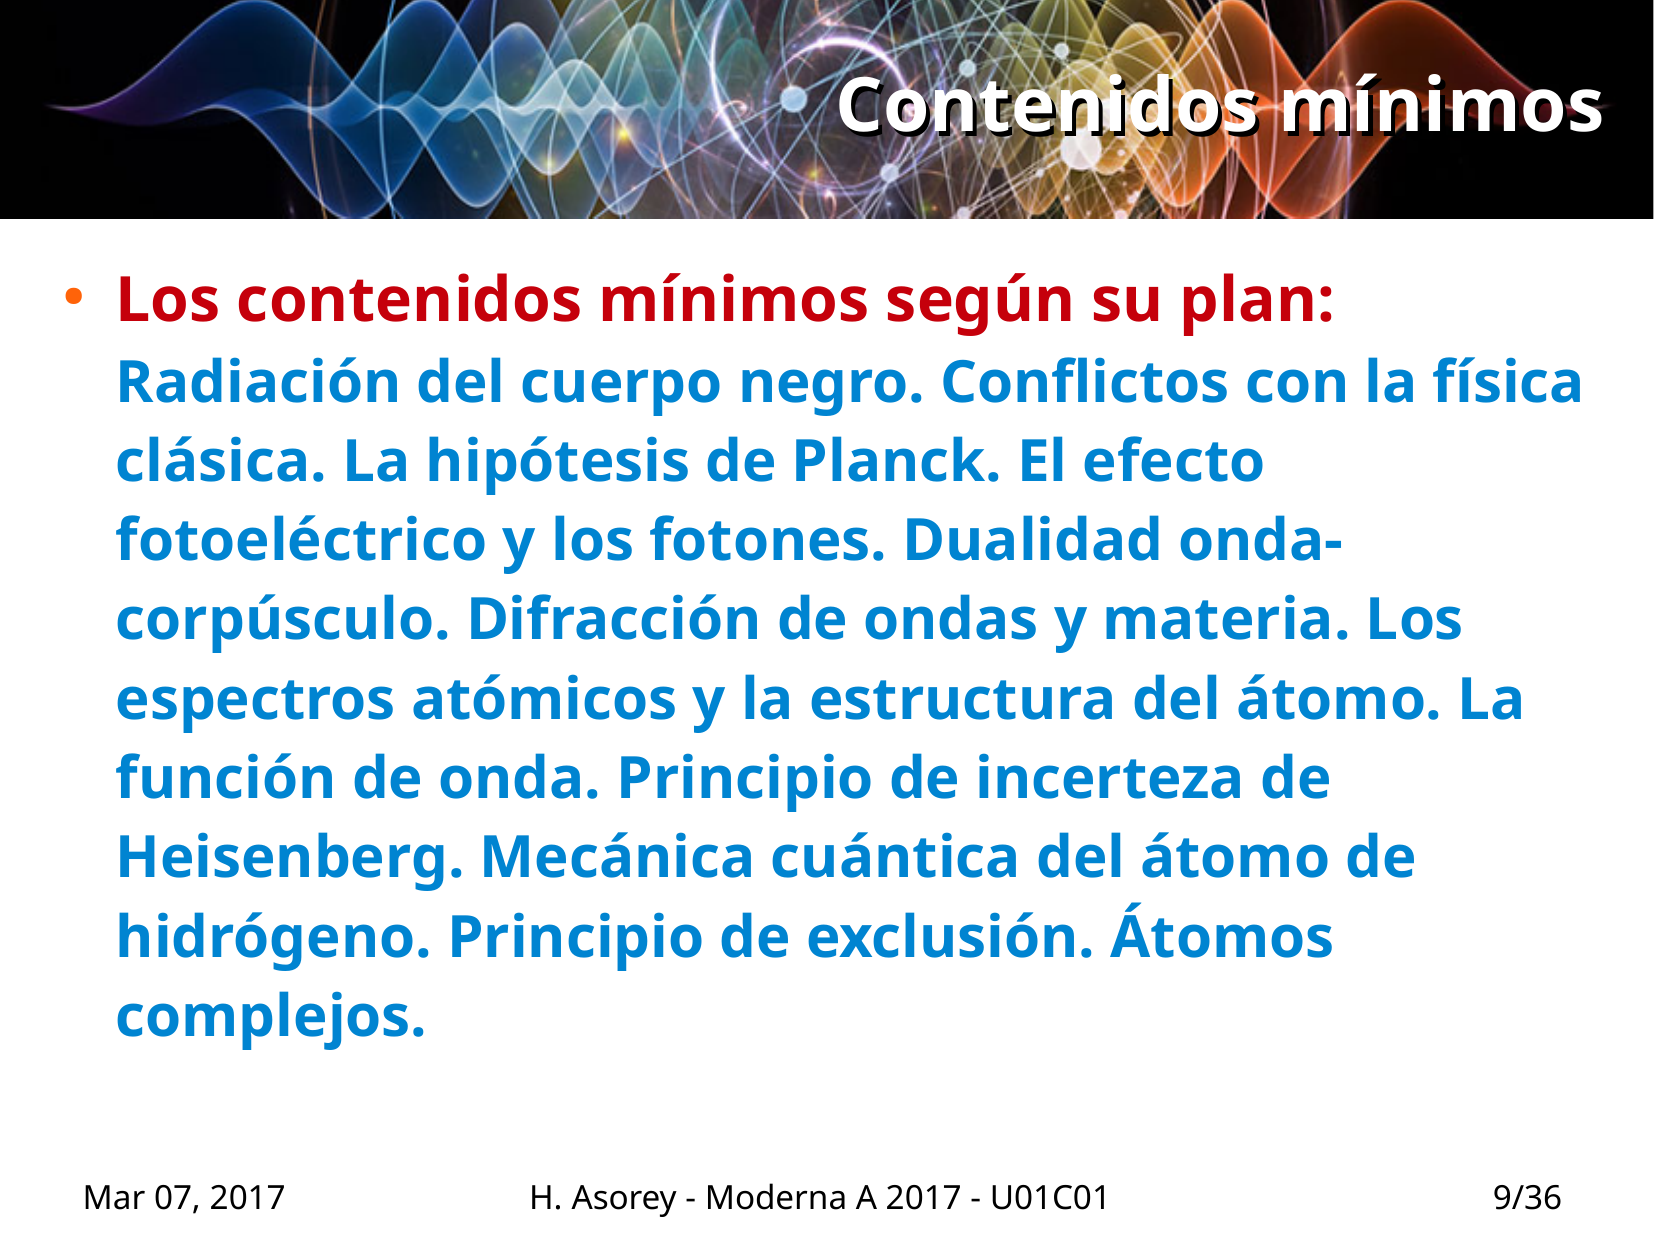

# Contenidos mínimos
Los contenidos mínimos según su plan:
Radiación del cuerpo negro. Conflictos con la física clásica. La hipótesis de Planck. El efecto fotoeléctrico y los fotones. Dualidad onda-corpúsculo. Difracción de ondas y materia. Los espectros atómicos y la estructura del átomo. La función de onda. Principio de incerteza de Heisenberg. Mecánica cuántica del átomo de hidrógeno. Principio de exclusión. Átomos complejos.
Mar 07, 2017
H. Asorey - Moderna A 2017 - U01C01
9